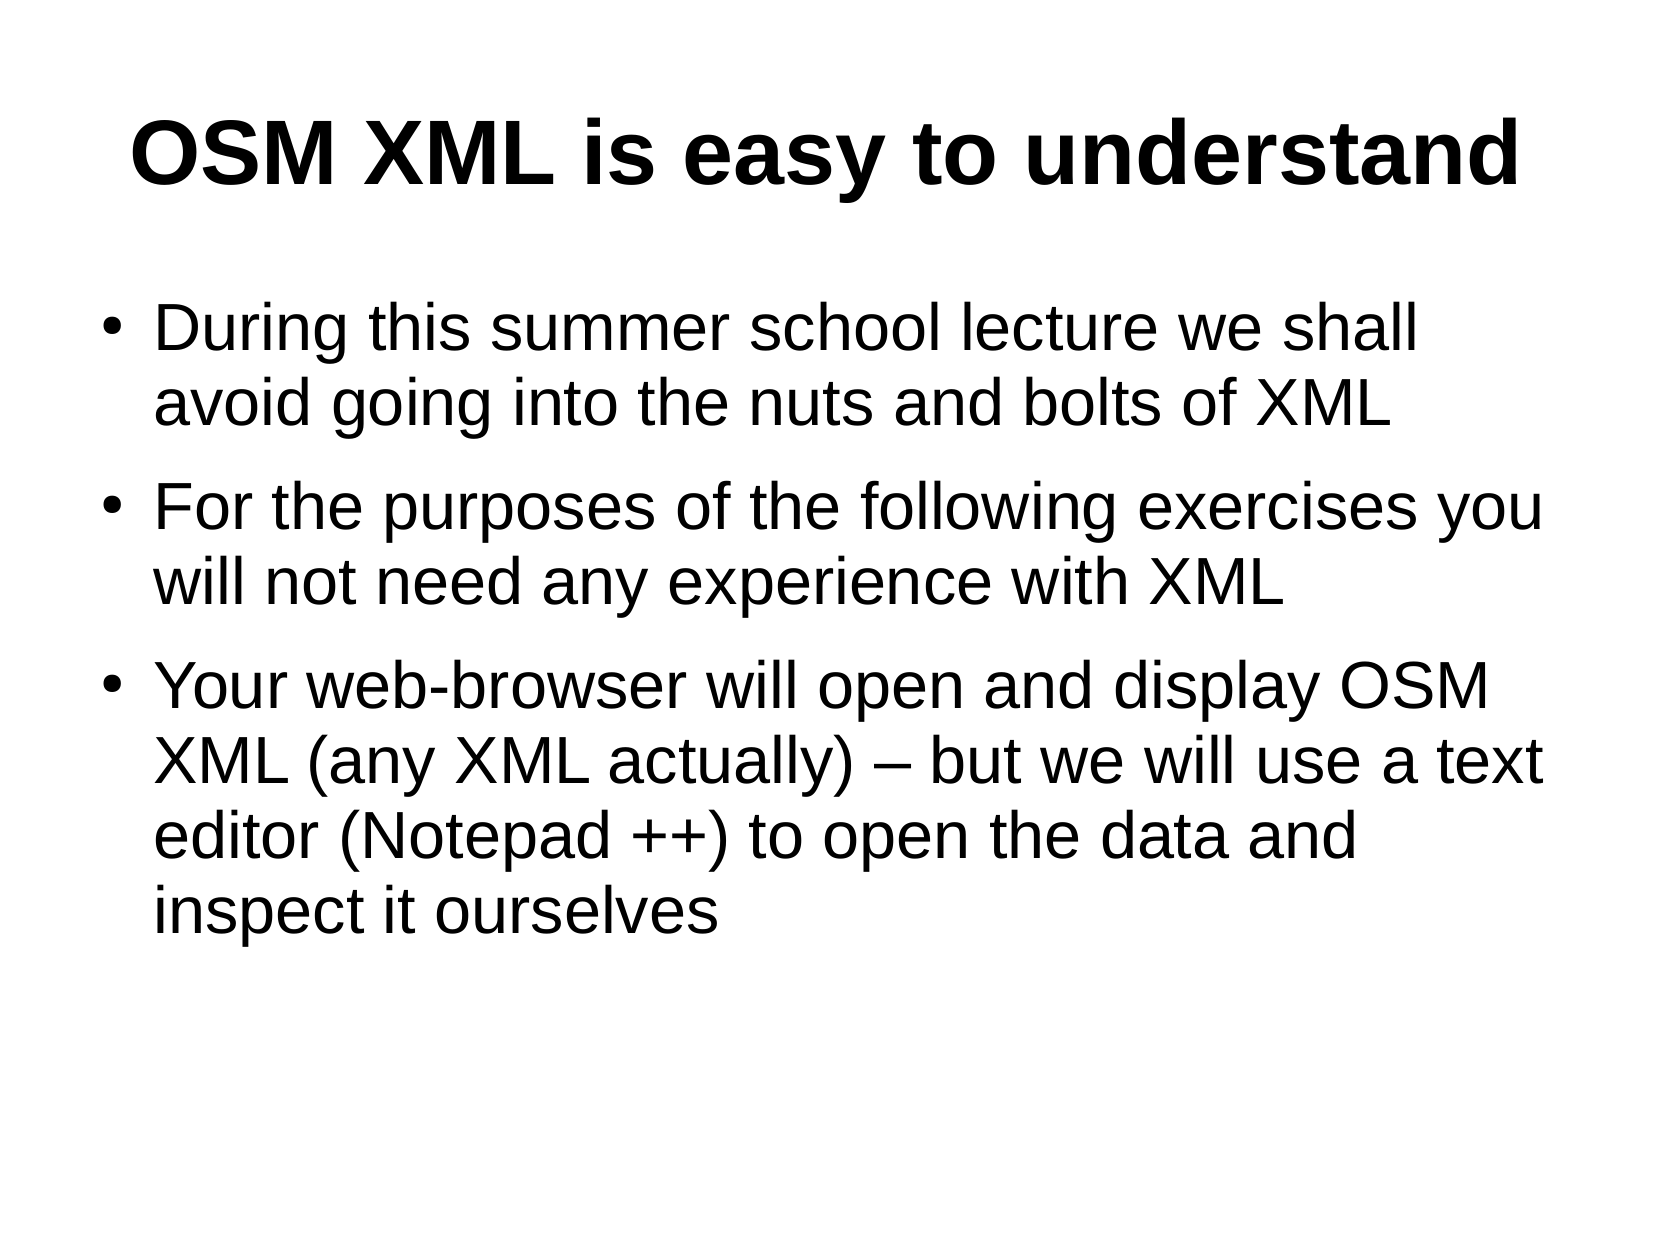

# OSM XML is easy to understand
During this summer school lecture we shall avoid going into the nuts and bolts of XML
For the purposes of the following exercises you will not need any experience with XML
Your web-browser will open and display OSM XML (any XML actually) – but we will use a text editor (Notepad ++) to open the data and inspect it ourselves